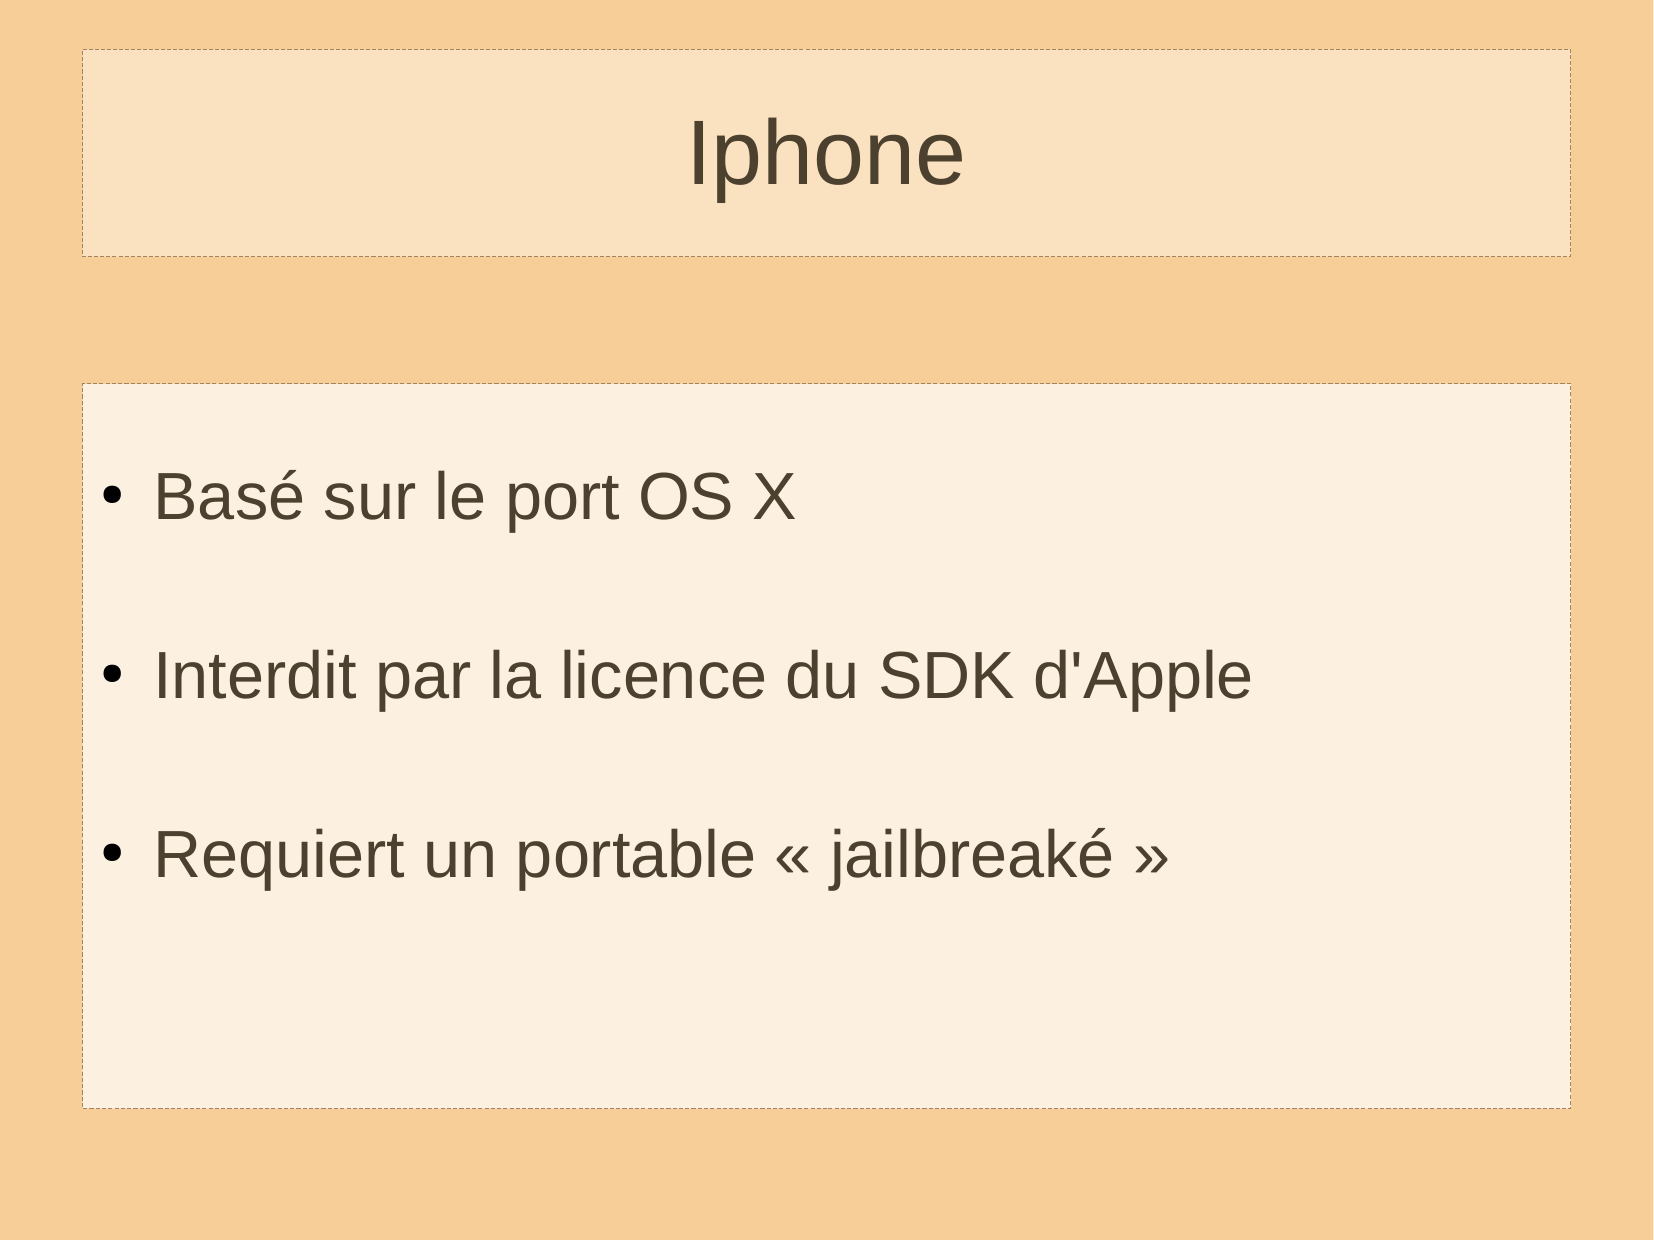

# Iphone
Basé sur le port OS X
Interdit par la licence du SDK d'Apple
Requiert un portable « jailbreaké »